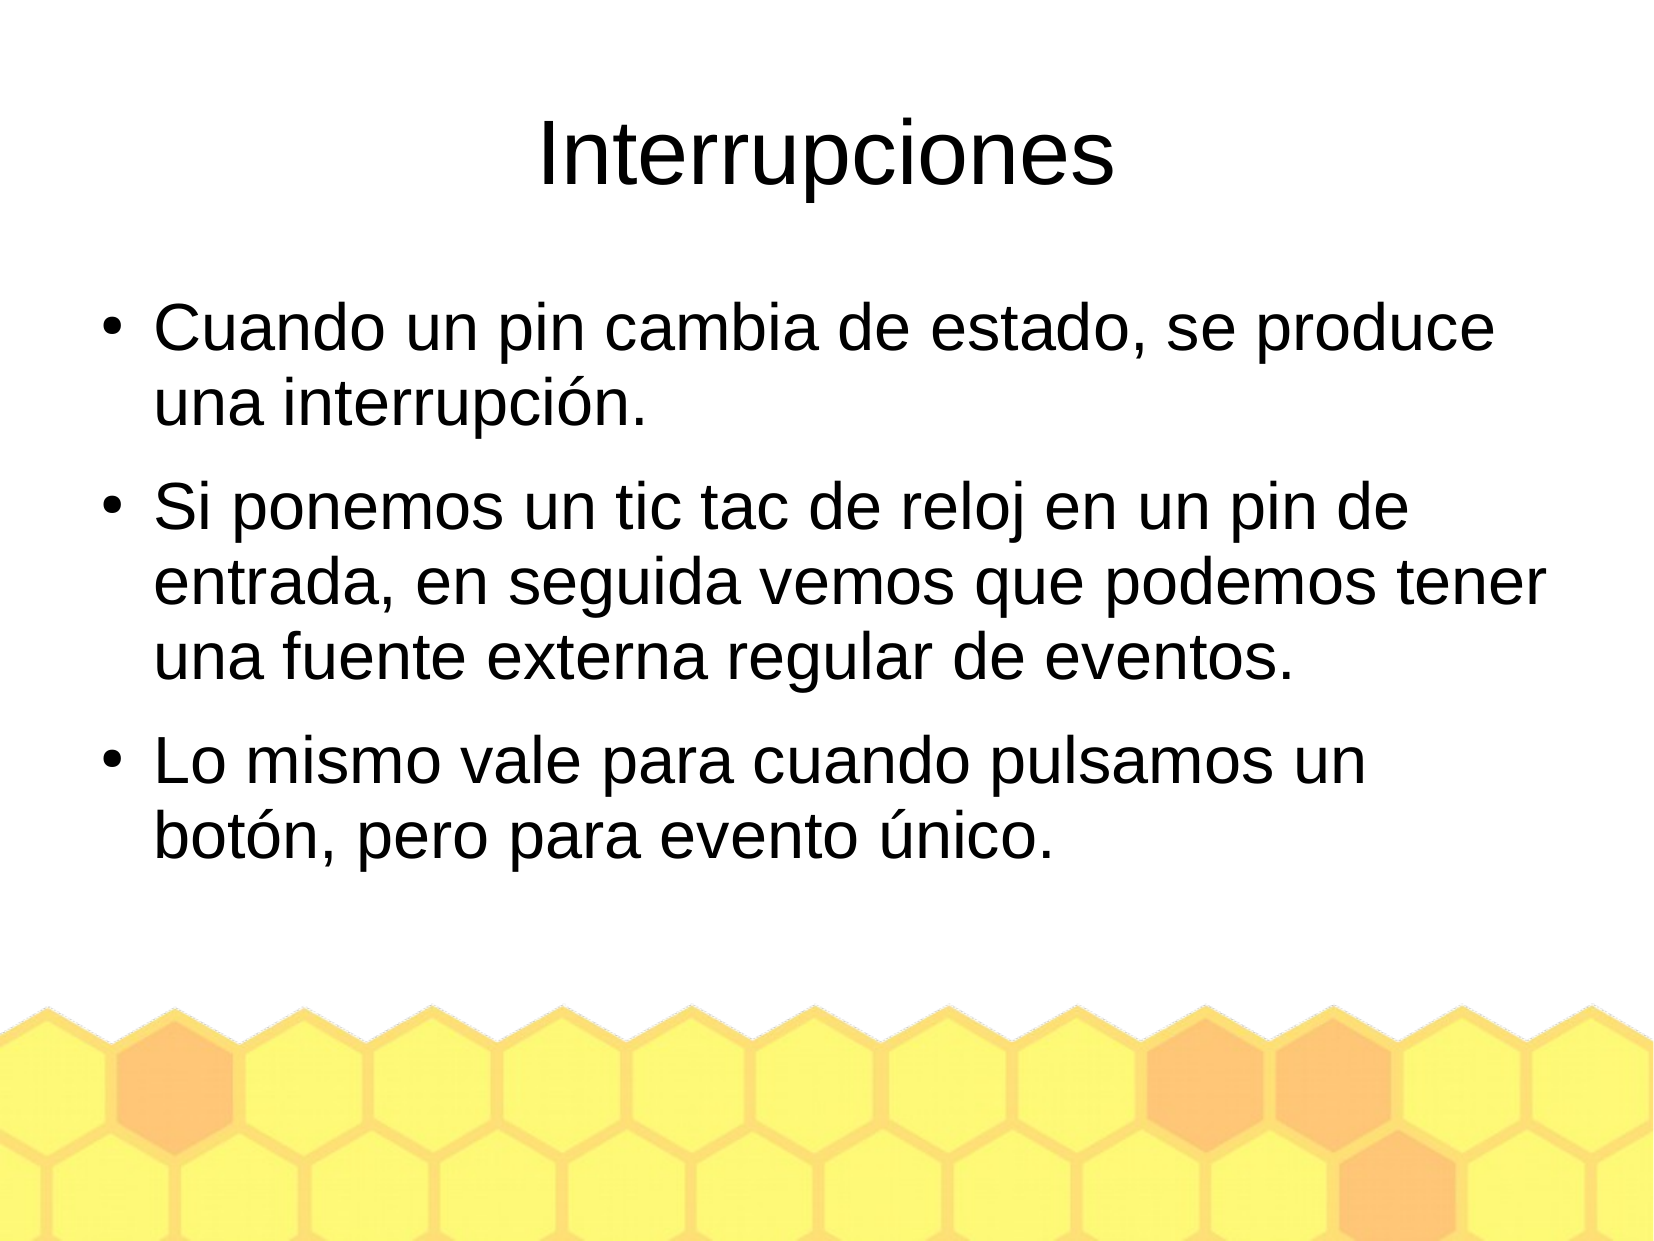

# Interrupciones
Cuando un pin cambia de estado, se produce una interrupción.
Si ponemos un tic tac de reloj en un pin de entrada, en seguida vemos que podemos tener una fuente externa regular de eventos.
Lo mismo vale para cuando pulsamos un botón, pero para evento único.